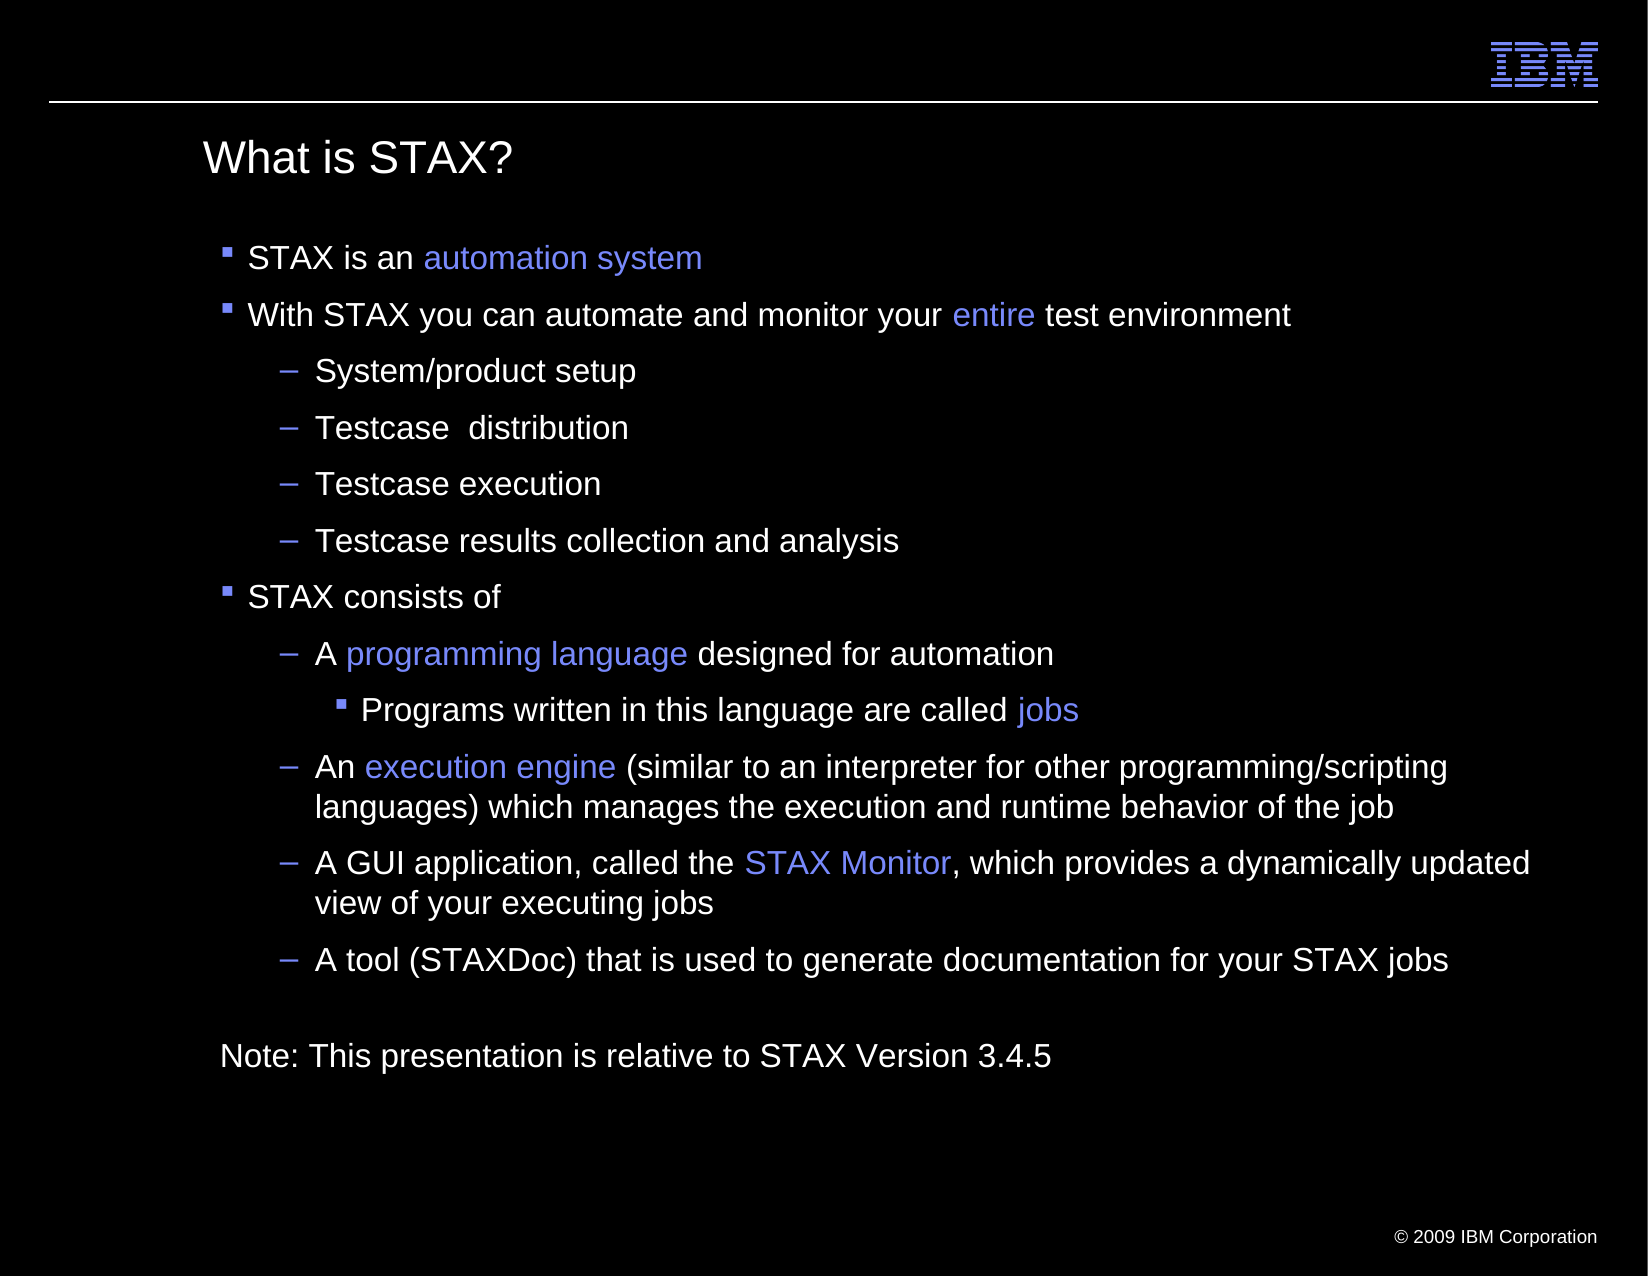

# What is STAX?
STAX is an automation system
With STAX you can automate and monitor your entire test environment
System/product setup
Testcase distribution
Testcase execution
Testcase results collection and analysis
STAX consists of
A programming language designed for automation
Programs written in this language are called jobs
An execution engine (similar to an interpreter for other programming/scripting languages) which manages the execution and runtime behavior of the job
A GUI application, called the STAX Monitor, which provides a dynamically updated view of your executing jobs
A tool (STAXDoc) that is used to generate documentation for your STAX jobs
Note: This presentation is relative to STAX Version 3.4.5